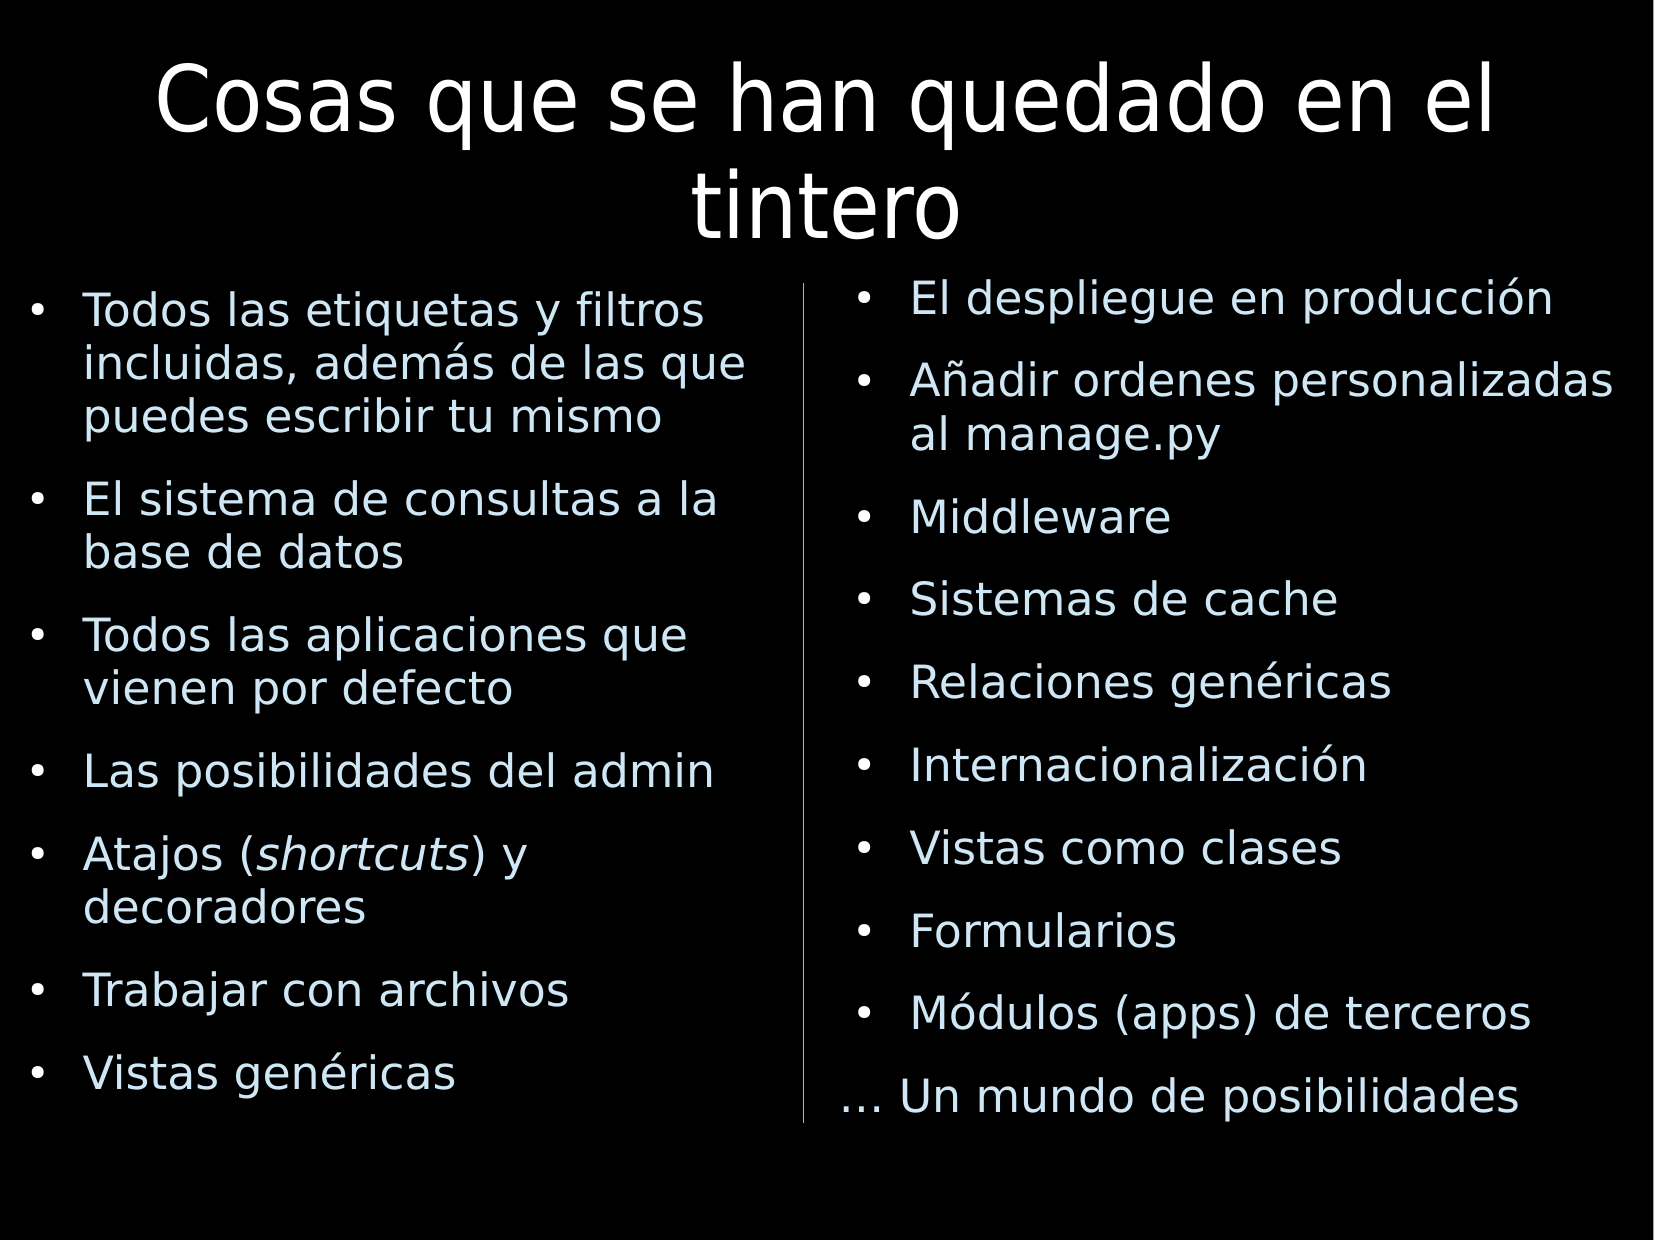

# Cosas que se han quedado en el tintero
El despliegue en producción
Añadir ordenes personalizadas al manage.py
Middleware
Sistemas de cache
Relaciones genéricas
Internacionalización
Vistas como clases
Formularios
Módulos (apps) de terceros
… Un mundo de posibilidades
Todos las etiquetas y filtros incluidas, además de las que puedes escribir tu mismo
El sistema de consultas a la base de datos
Todos las aplicaciones que vienen por defecto
Las posibilidades del admin
Atajos (shortcuts) y decoradores
Trabajar con archivos
Vistas genéricas